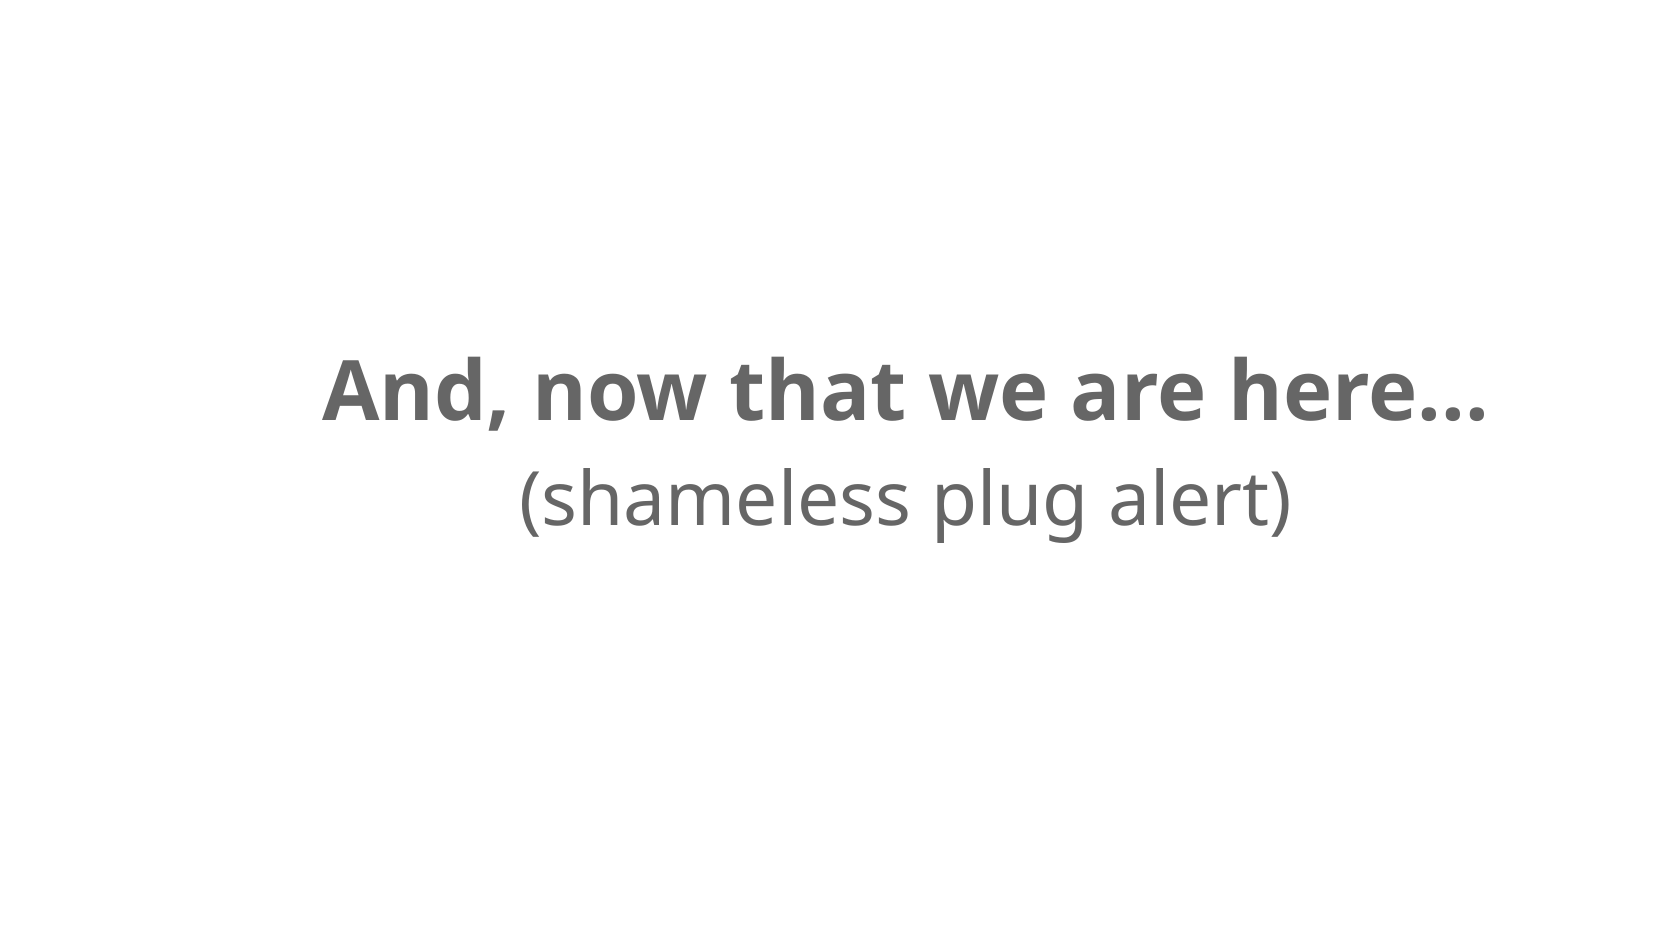

And, now that we are here...
(shameless plug alert)